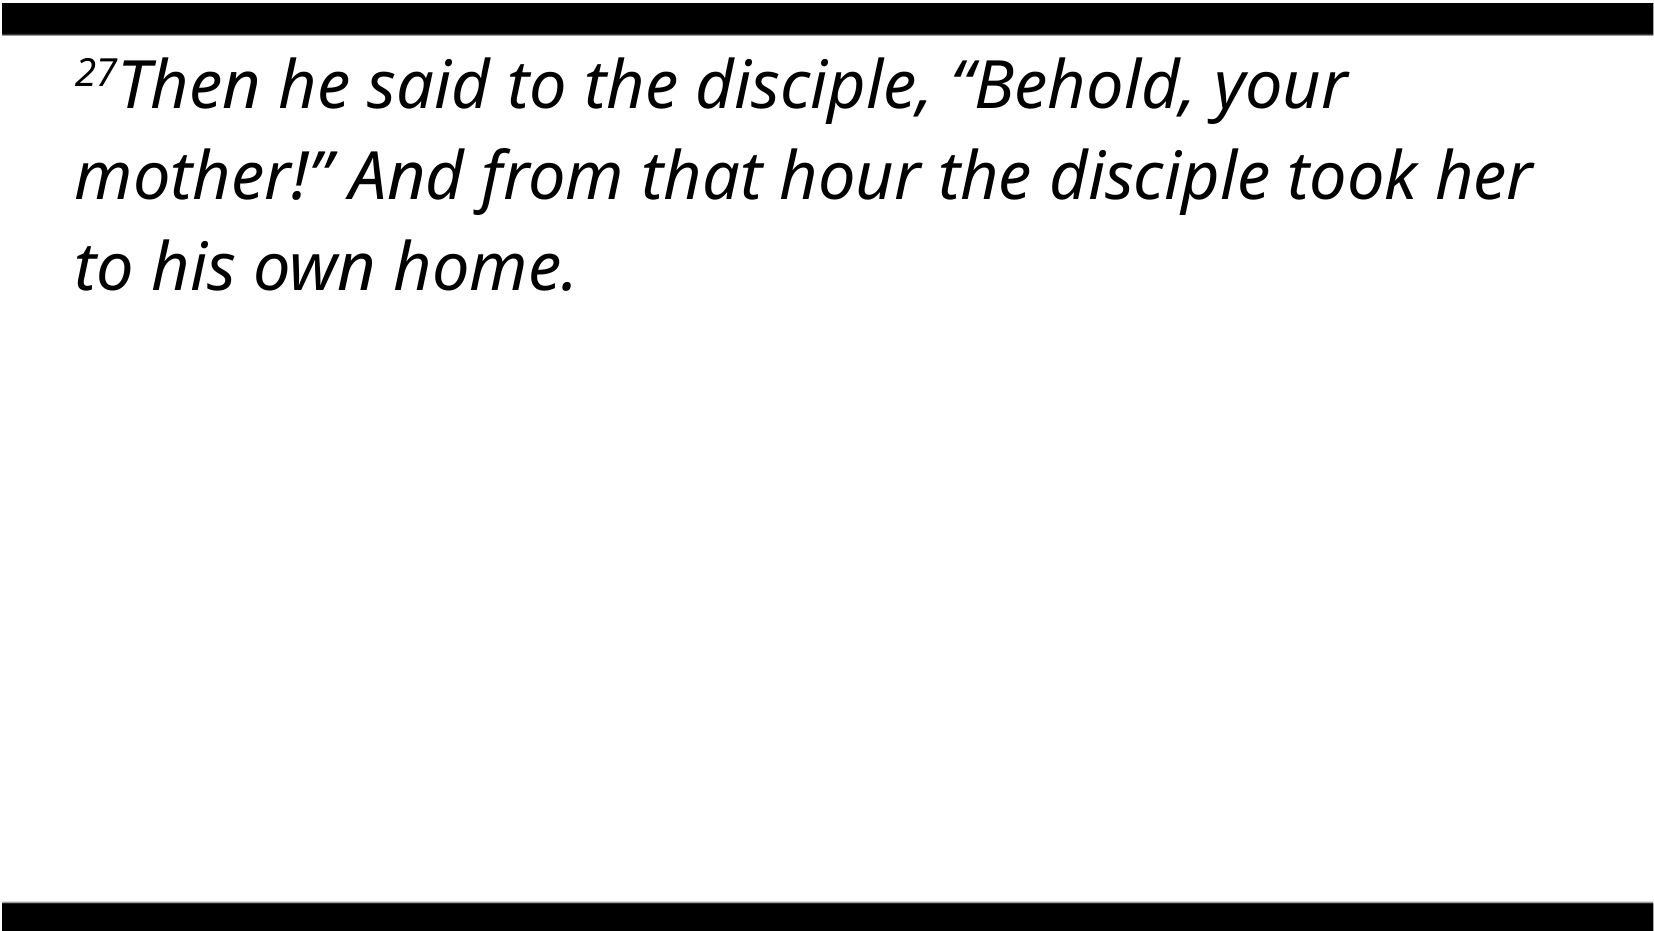

27Then he said to the disciple, “Behold, your mother!” And from that hour the disciple took her to his own home.